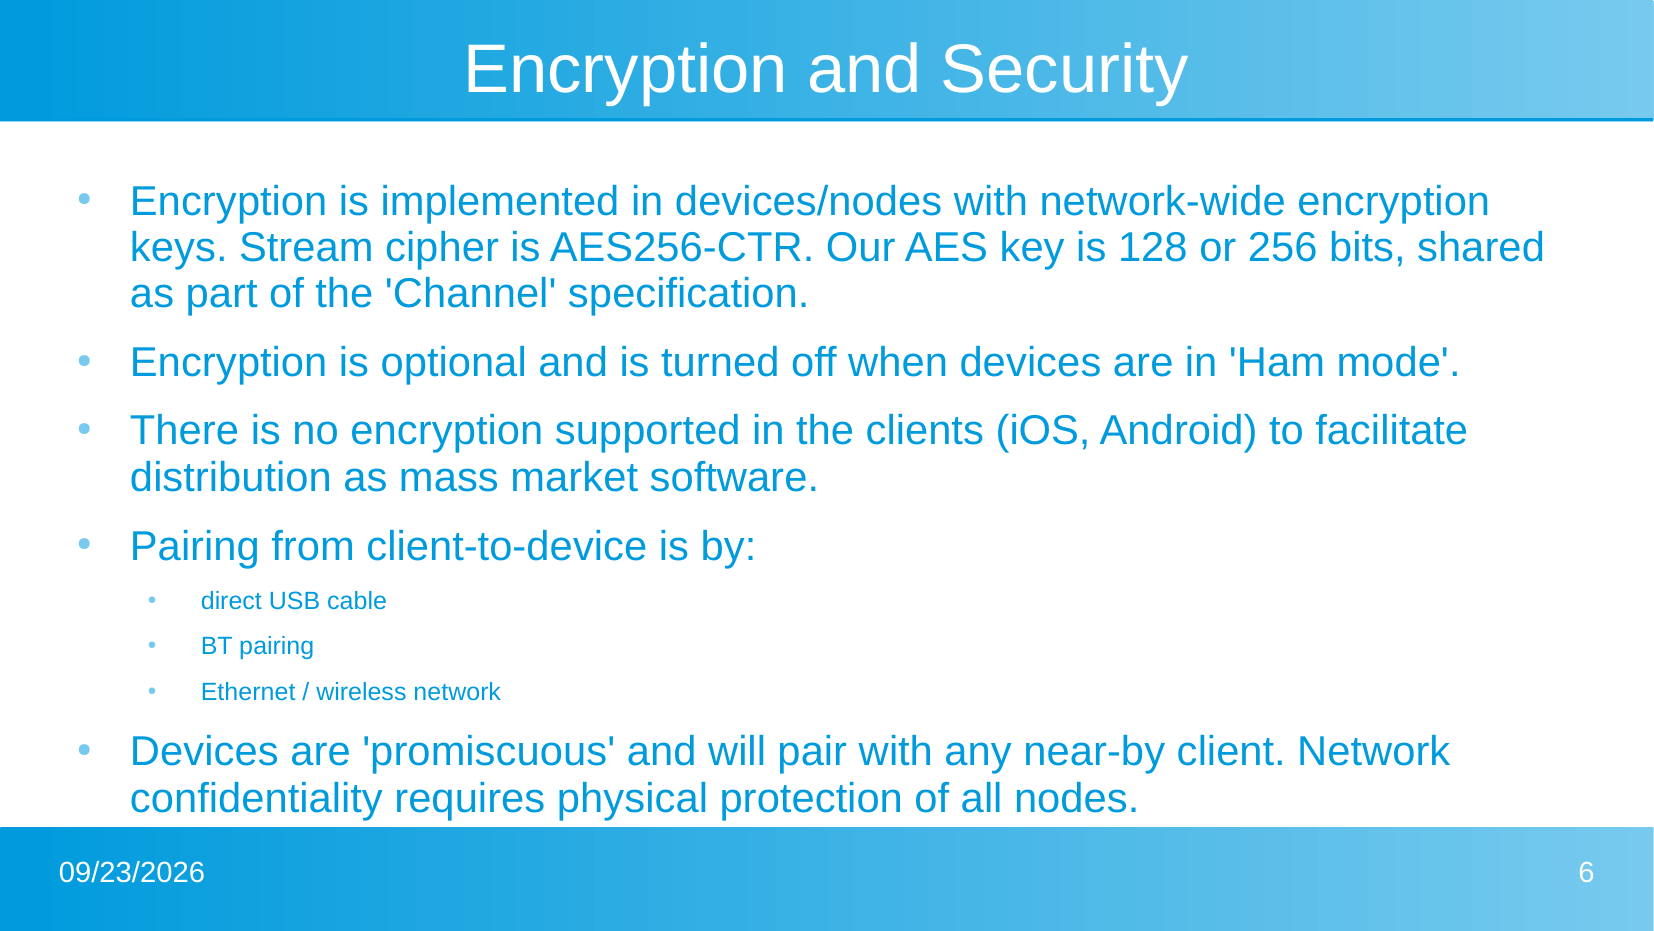

# Encryption and Security
Encryption is implemented in devices/nodes with network-wide encryption keys. Stream cipher is AES256-CTR. Our AES key is 128 or 256 bits, shared as part of the 'Channel' specification.
Encryption is optional and is turned off when devices are in 'Ham mode'.
There is no encryption supported in the clients (iOS, Android) to facilitate distribution as mass market software.
Pairing from client-to-device is by:
direct USB cable
BT pairing
Ethernet / wireless network
Devices are 'promiscuous' and will pair with any near-by client. Network confidentiality requires physical protection of all nodes.
6